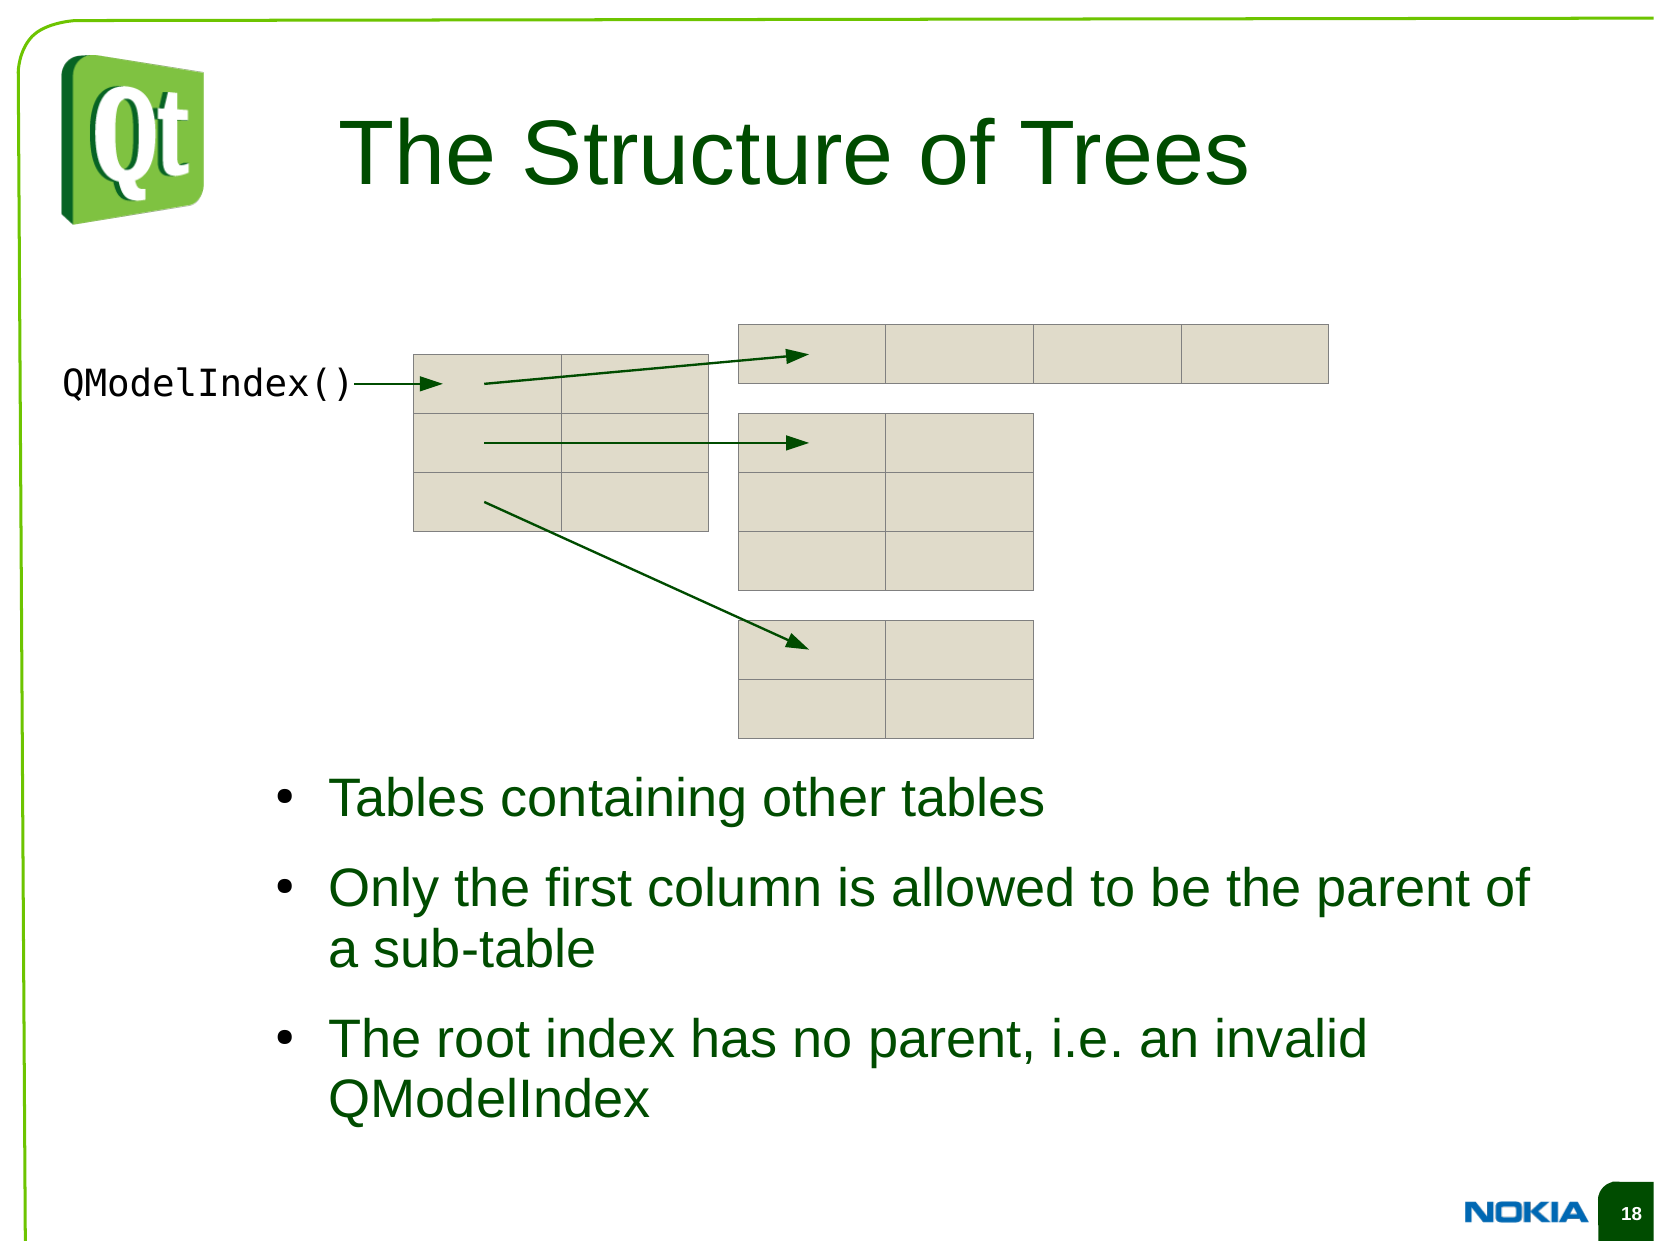

# The Structure of Trees
QModelIndex()
Tables containing other tables
Only the first column is allowed to be the parent of a sub-table
The root index has no parent, i.e. an invalid QModelIndex